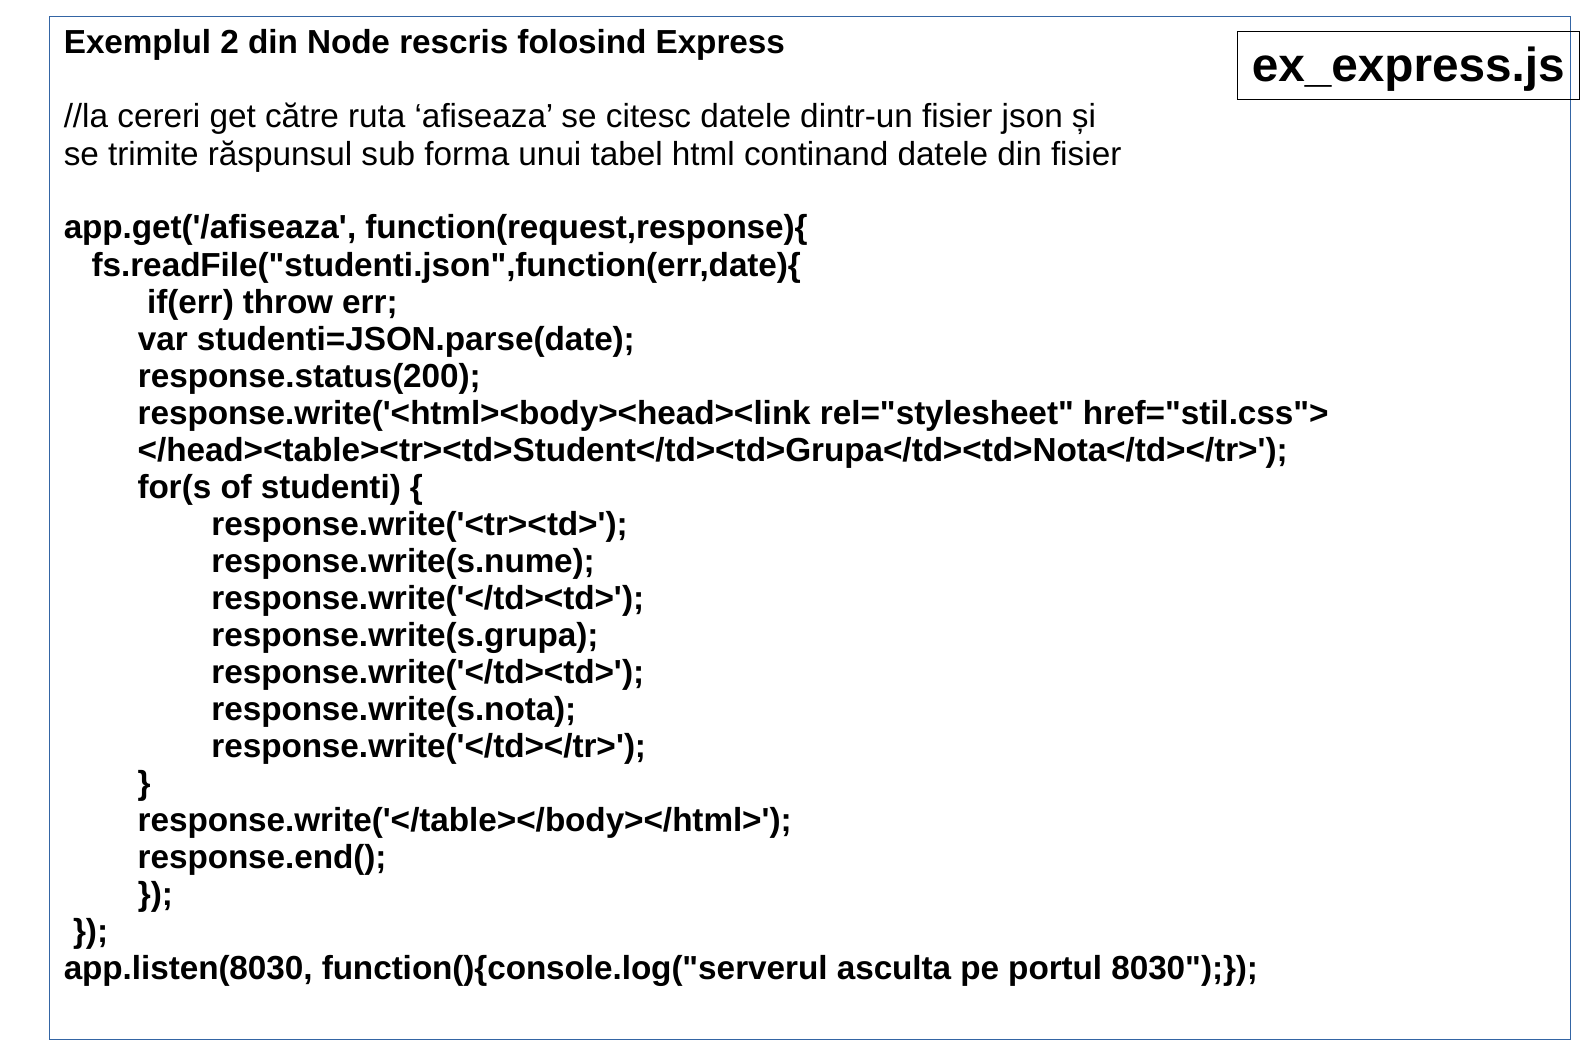

Exemplul 2 din Node rescris folosind Express
//la cereri get către ruta ‘afiseaza’ se citesc datele dintr-un fisier json și
se trimite răspunsul sub forma unui tabel html continand datele din fisier
app.get('/afiseaza', function(request,response){
 fs.readFile("studenti.json",function(err,date){
 if(err) throw err;
 var studenti=JSON.parse(date);
 response.status(200);
	response.write('<html><body><head><link rel="stylesheet" href="stil.css">
	</head><table><tr><td>Student</td><td>Grupa</td><td>Nota</td></tr>');
	for(s of studenti) {
		response.write('<tr><td>');
		response.write(s.nume);
		response.write('</td><td>');
		response.write(s.grupa);
		response.write('</td><td>');
		response.write(s.nota);
		response.write('</td></tr>');
	}
	response.write('</table></body></html>');
	response.end();
 });
 });
app.listen(8030, function(){console.log("serverul asculta pe portul 8030");});
ex_express.js